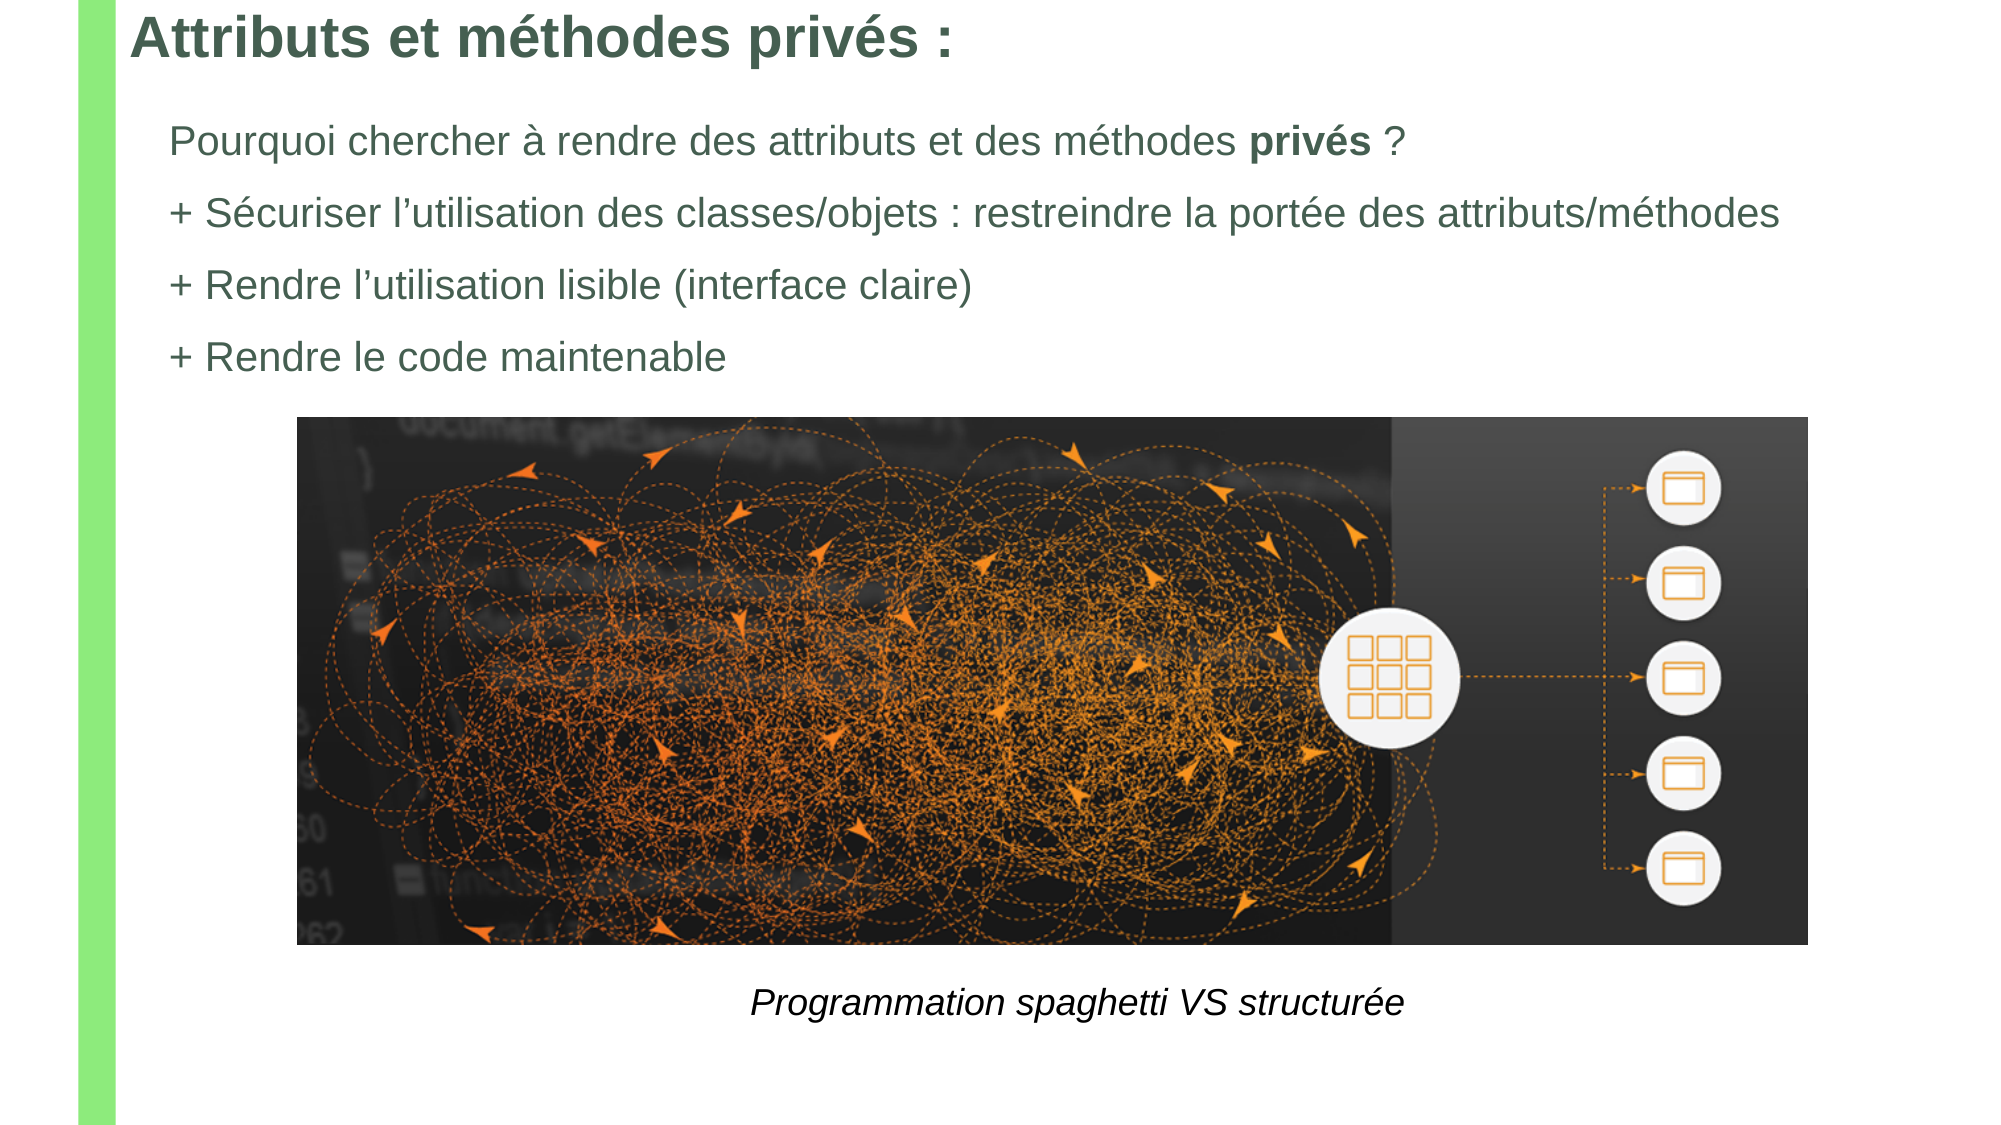

Attributs et méthodes privés :
Pourquoi chercher à rendre des attributs et des méthodes privés ?
+ Sécuriser l’utilisation des classes/objets : restreindre la portée des attributs/méthodes
+ Rendre l’utilisation lisible (interface claire)
+ Rendre le code maintenable
Programmation spaghetti VS structurée